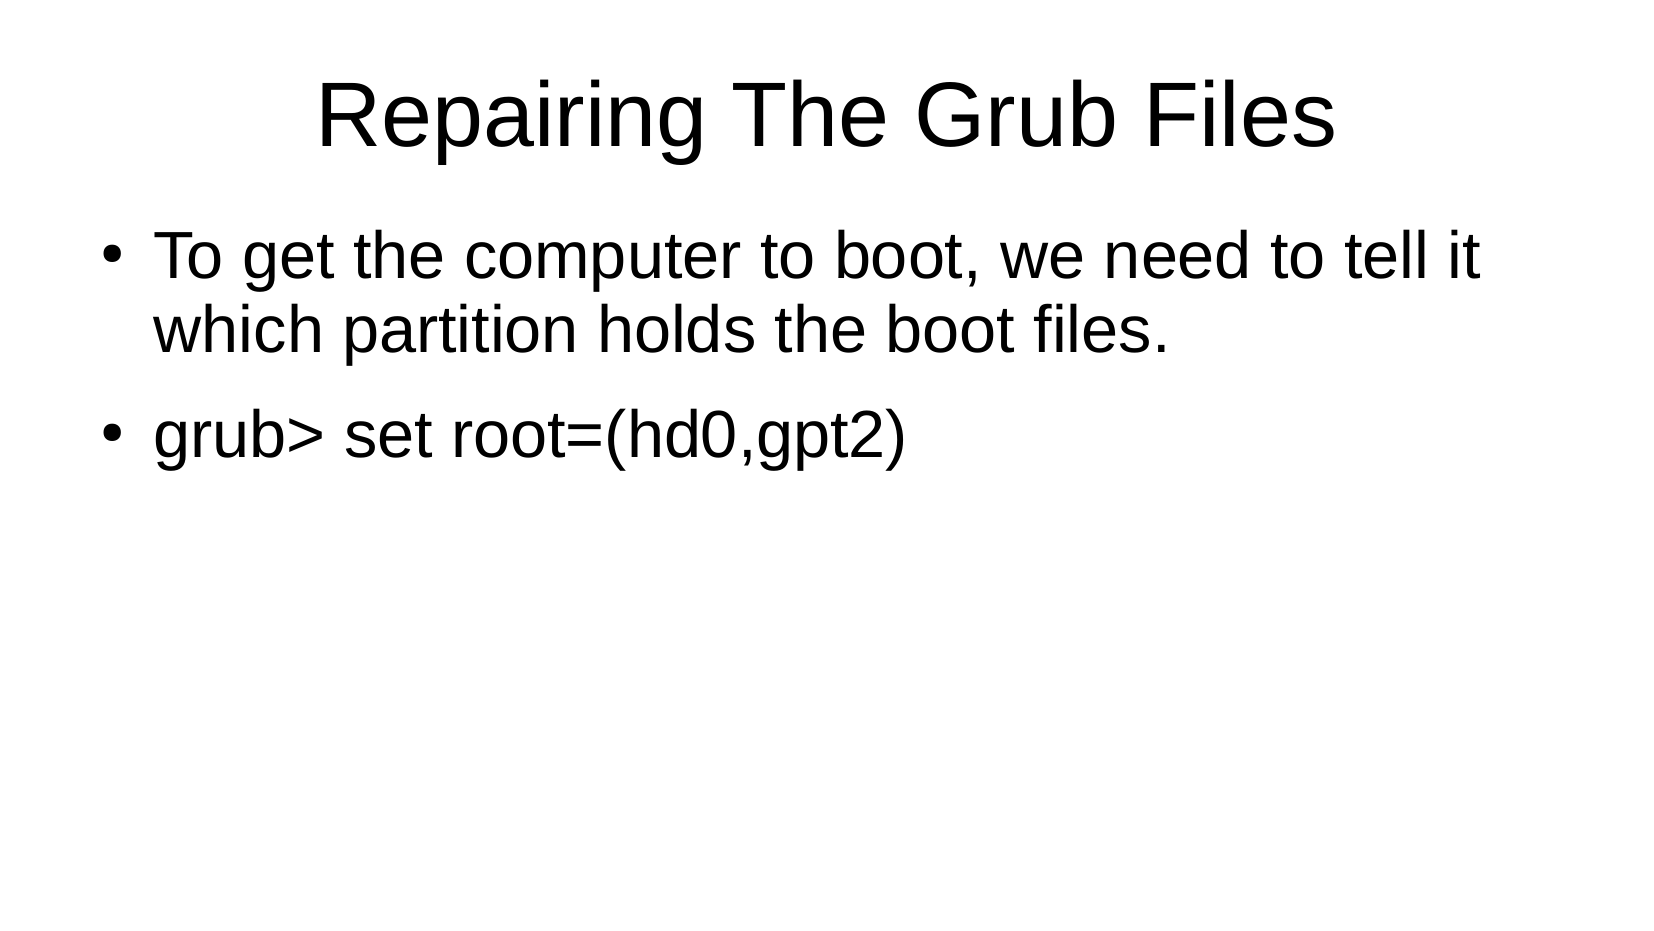

# Repairing The Grub Files
To get the computer to boot, we need to tell it which partition holds the boot files.
grub> set root=(hd0,gpt2)